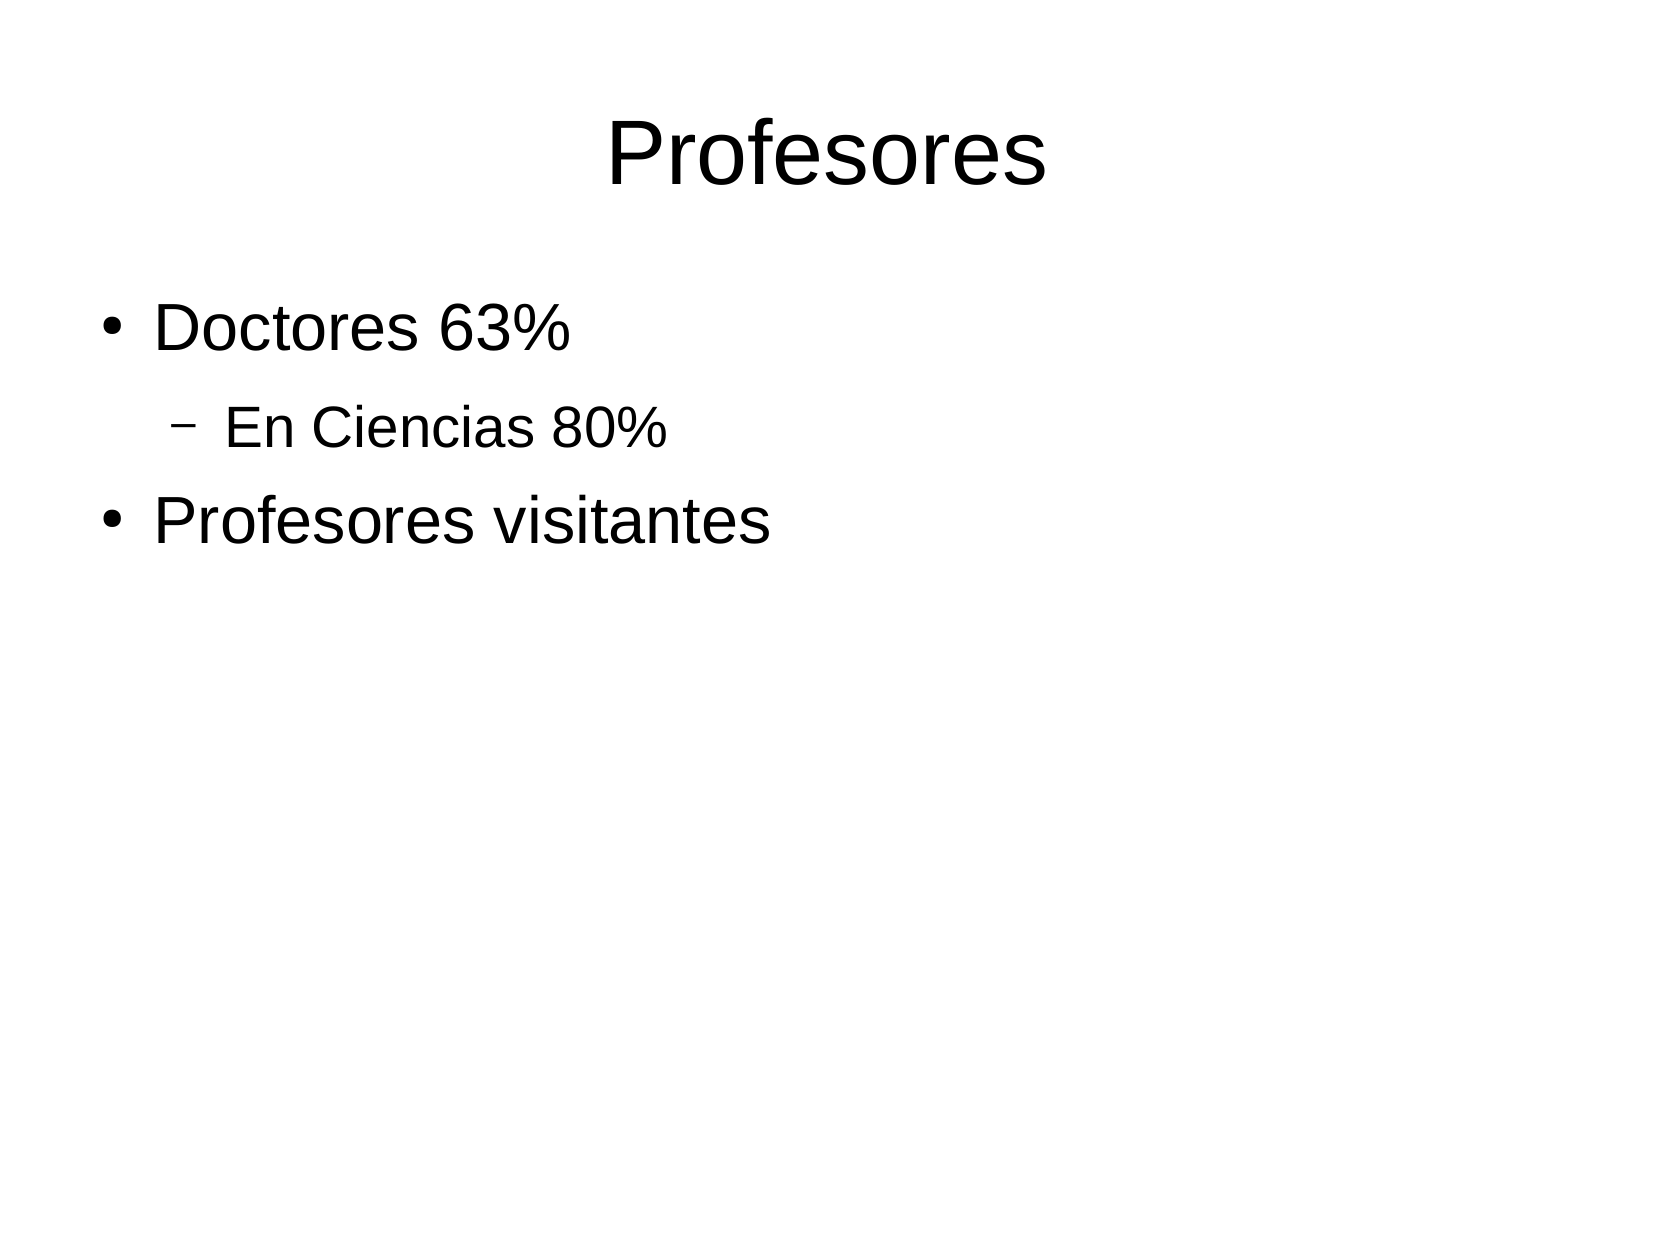

# Profesores
Doctores 63%
En Ciencias 80%
Profesores visitantes